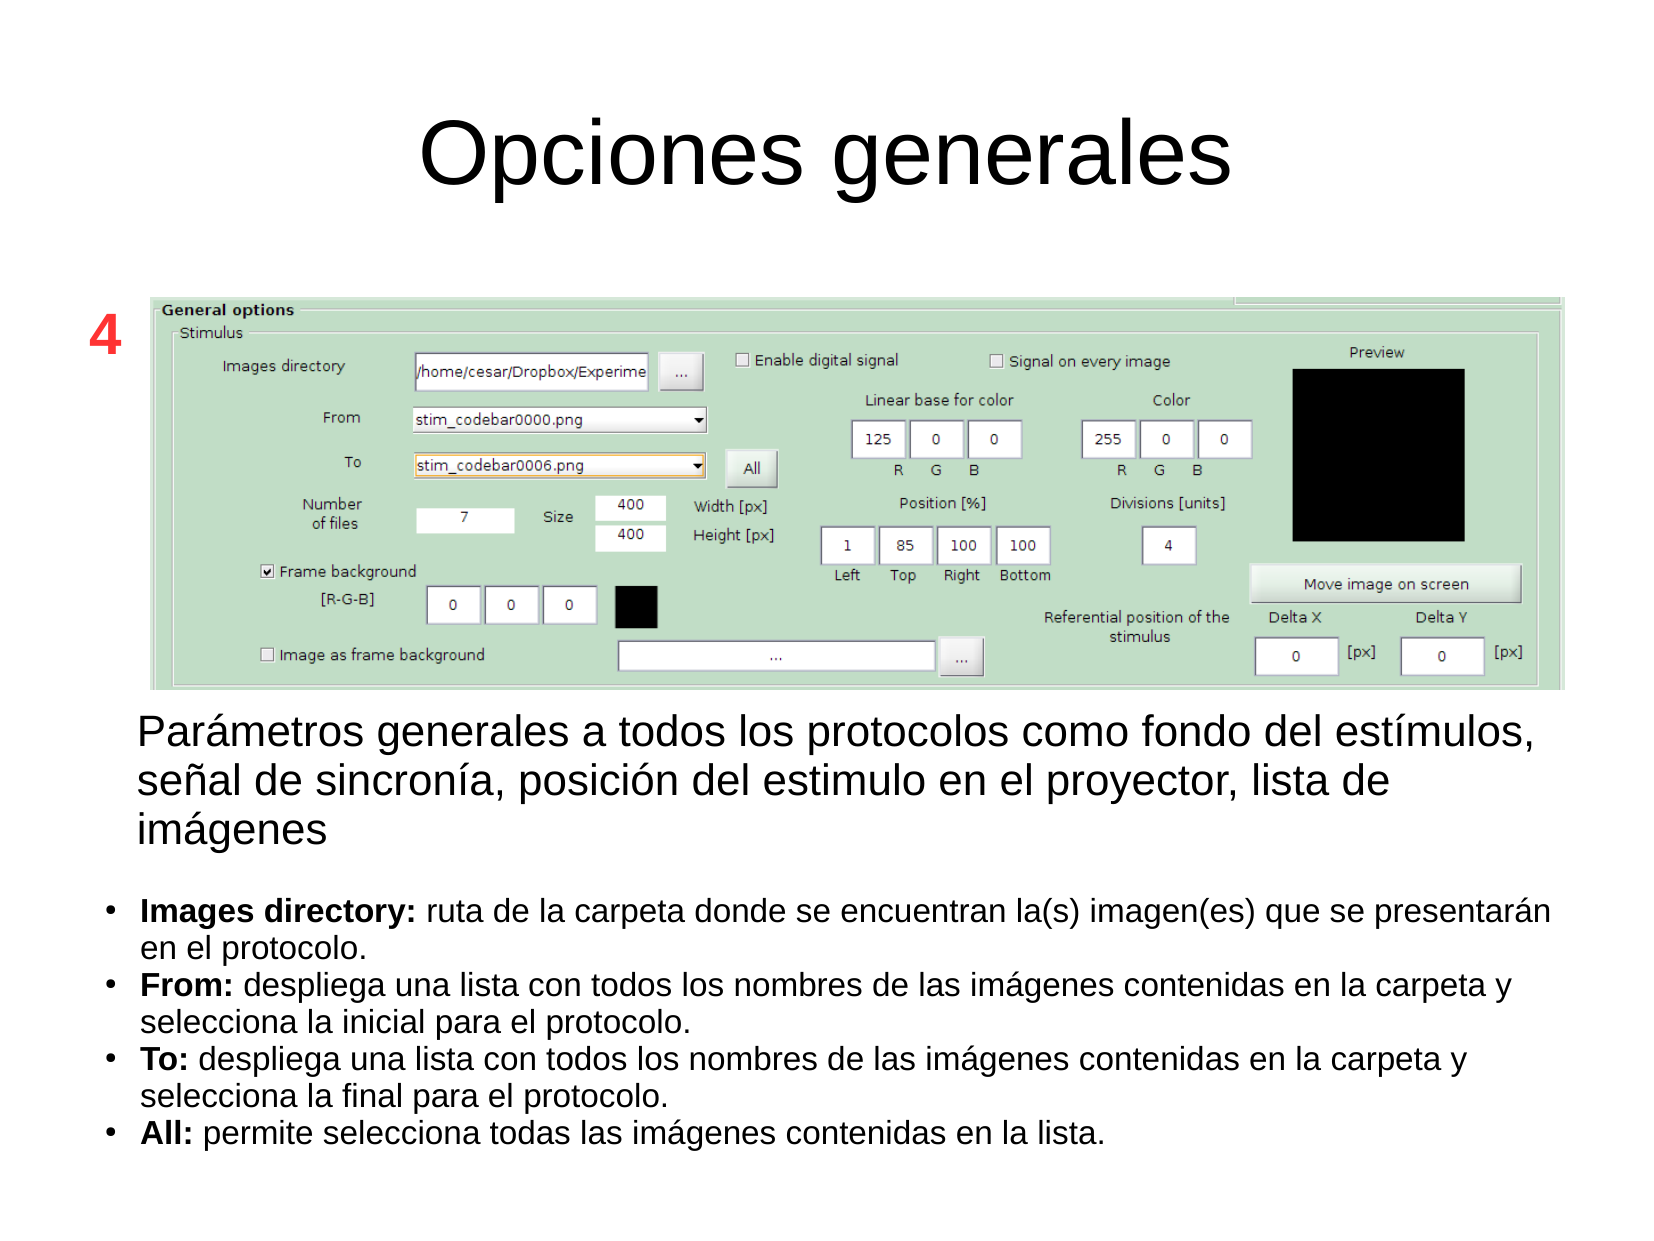

# Opciones generales
4
Parámetros generales a todos los protocolos como fondo del estímulos, señal de sincronía, posición del estimulo en el proyector, lista de imágenes
Images directory: ruta de la carpeta donde se encuentran la(s) imagen(es) que se presentarán en el protocolo.
From: despliega una lista con todos los nombres de las imágenes contenidas en la carpeta y selecciona la inicial para el protocolo.
To: despliega una lista con todos los nombres de las imágenes contenidas en la carpeta y selecciona la final para el protocolo.
All: permite selecciona todas las imágenes contenidas en la lista.